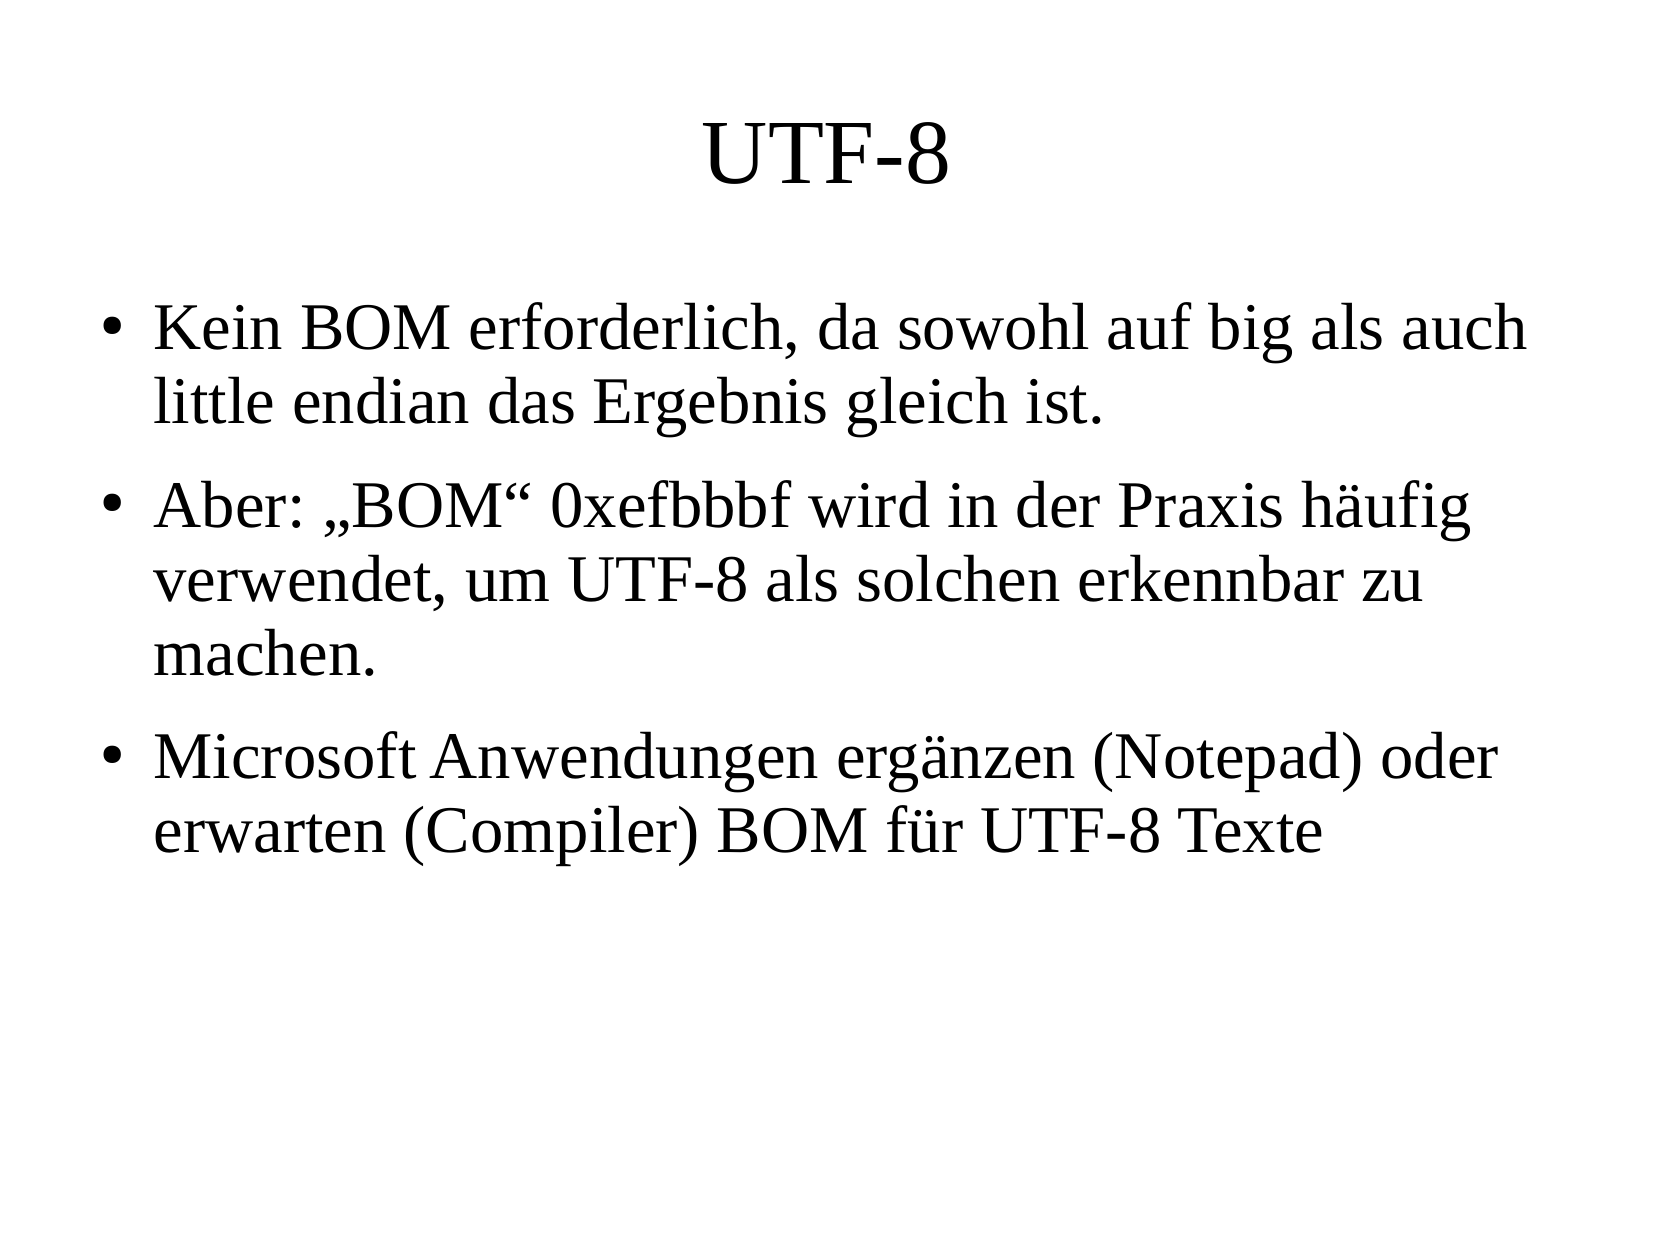

# UTF-8
Kein BOM erforderlich, da sowohl auf big als auch little endian das Ergebnis gleich ist.
Aber: „BOM“ 0xefbbbf wird in der Praxis häufig verwendet, um UTF-8 als solchen erkennbar zu machen.
Microsoft Anwendungen ergänzen (Notepad) oder erwarten (Compiler) BOM für UTF-8 Texte